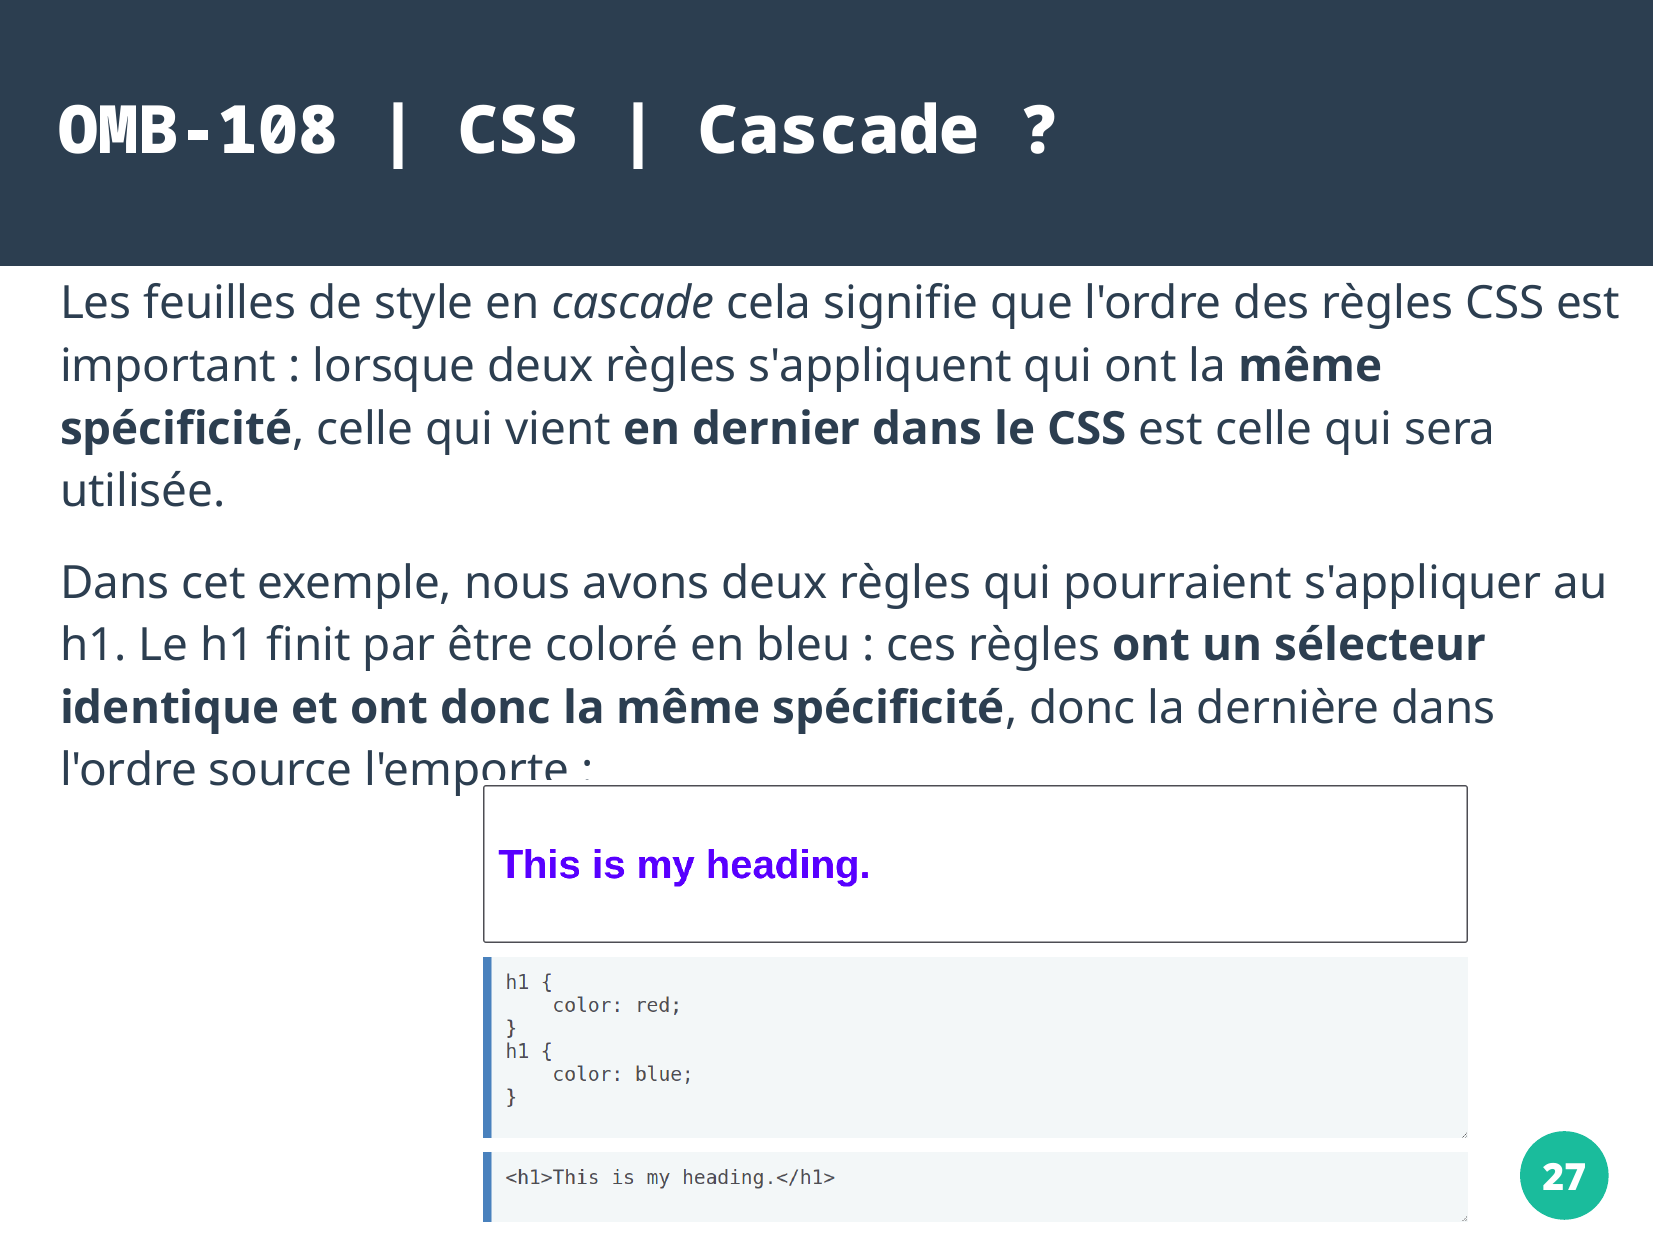

# OMB-108 | CSS | Cascade ?
Les feuilles de style en cascade cela signifie que l'ordre des règles CSS est important : lorsque deux règles s'appliquent qui ont la même spécificité, celle qui vient en dernier dans le CSS est celle qui sera utilisée.
Dans cet exemple, nous avons deux règles qui pourraient s'appliquer au h1. Le h1 finit par être coloré en bleu : ces règles ont un sélecteur identique et ont donc la même spécificité, donc la dernière dans l'ordre source l'emporte :
27